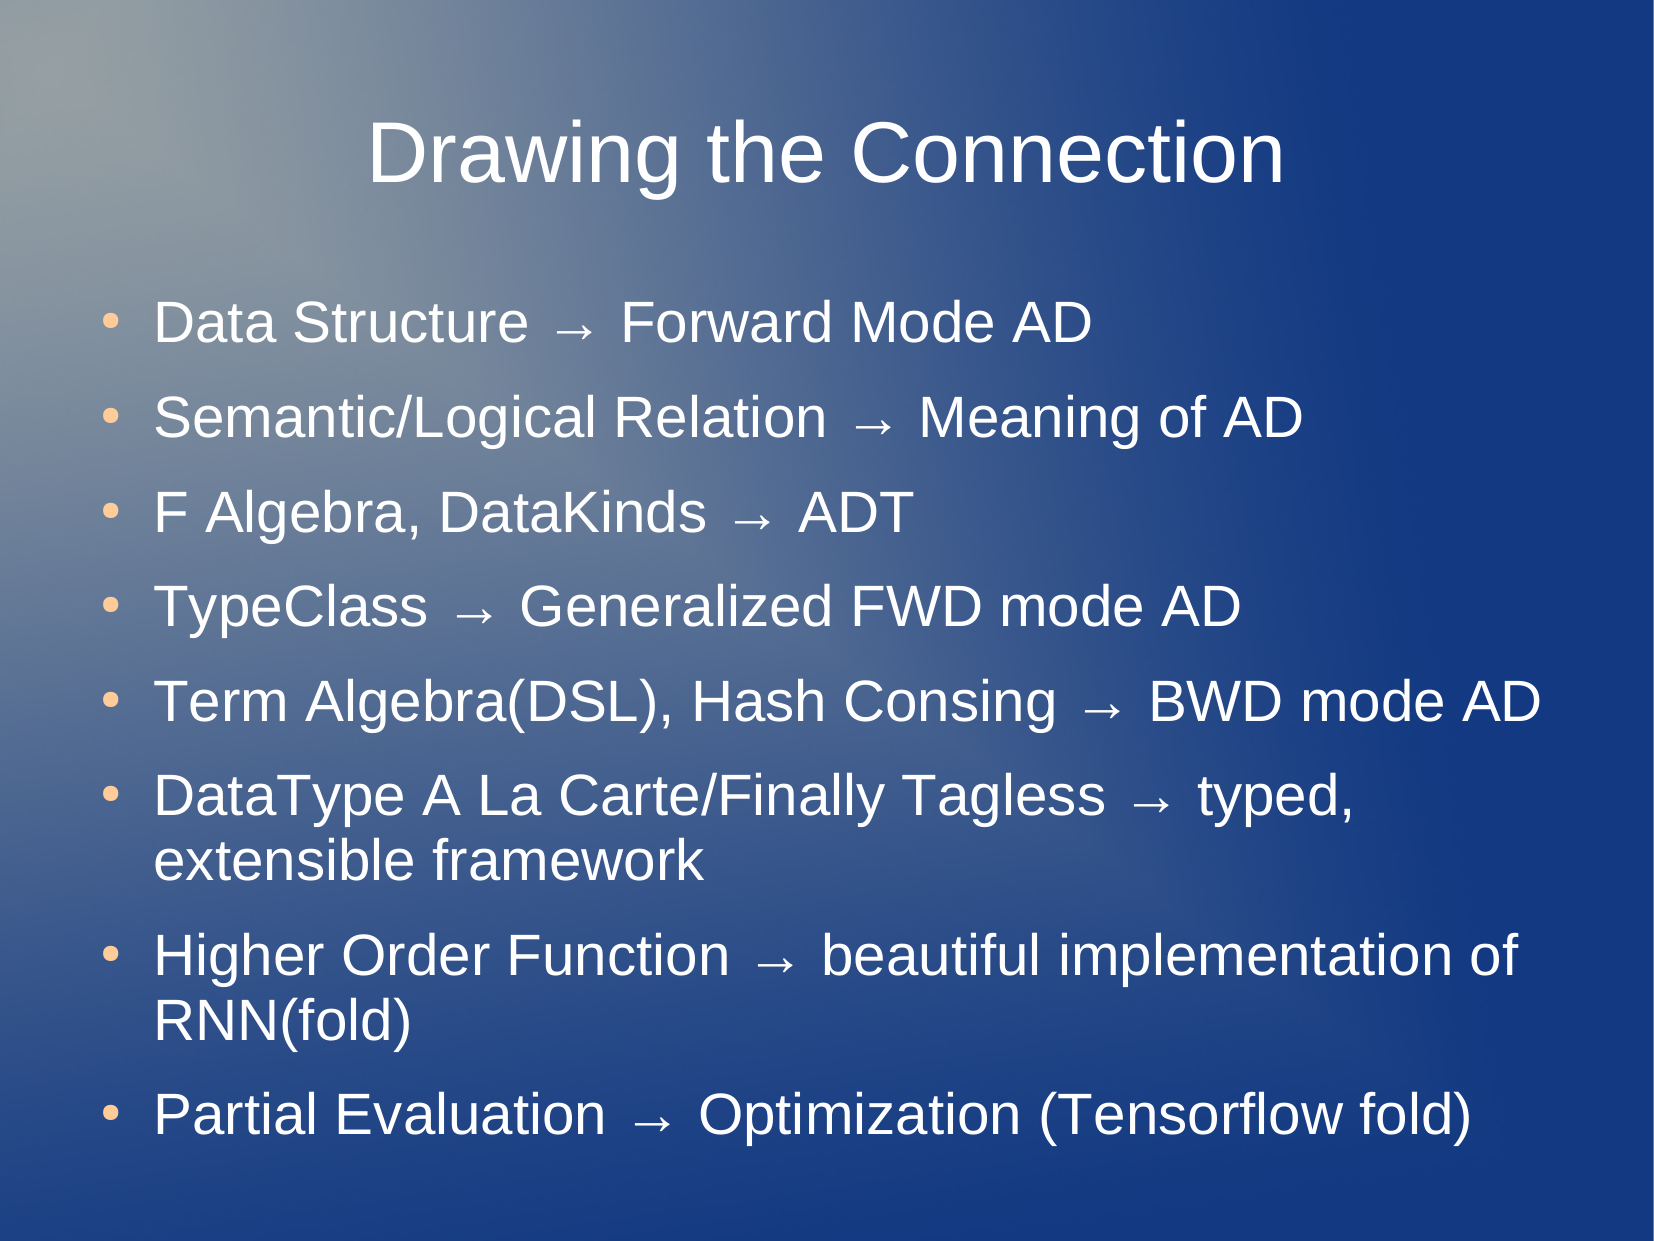

# Drawing the Connection
Data Structure → Forward Mode AD
Semantic/Logical Relation → Meaning of AD
F Algebra, DataKinds → ADT
TypeClass → Generalized FWD mode AD
Term Algebra(DSL), Hash Consing → BWD mode AD
DataType A La Carte/Finally Tagless → typed, extensible framework
Higher Order Function → beautiful implementation of RNN(fold)
Partial Evaluation → Optimization (Tensorflow fold)